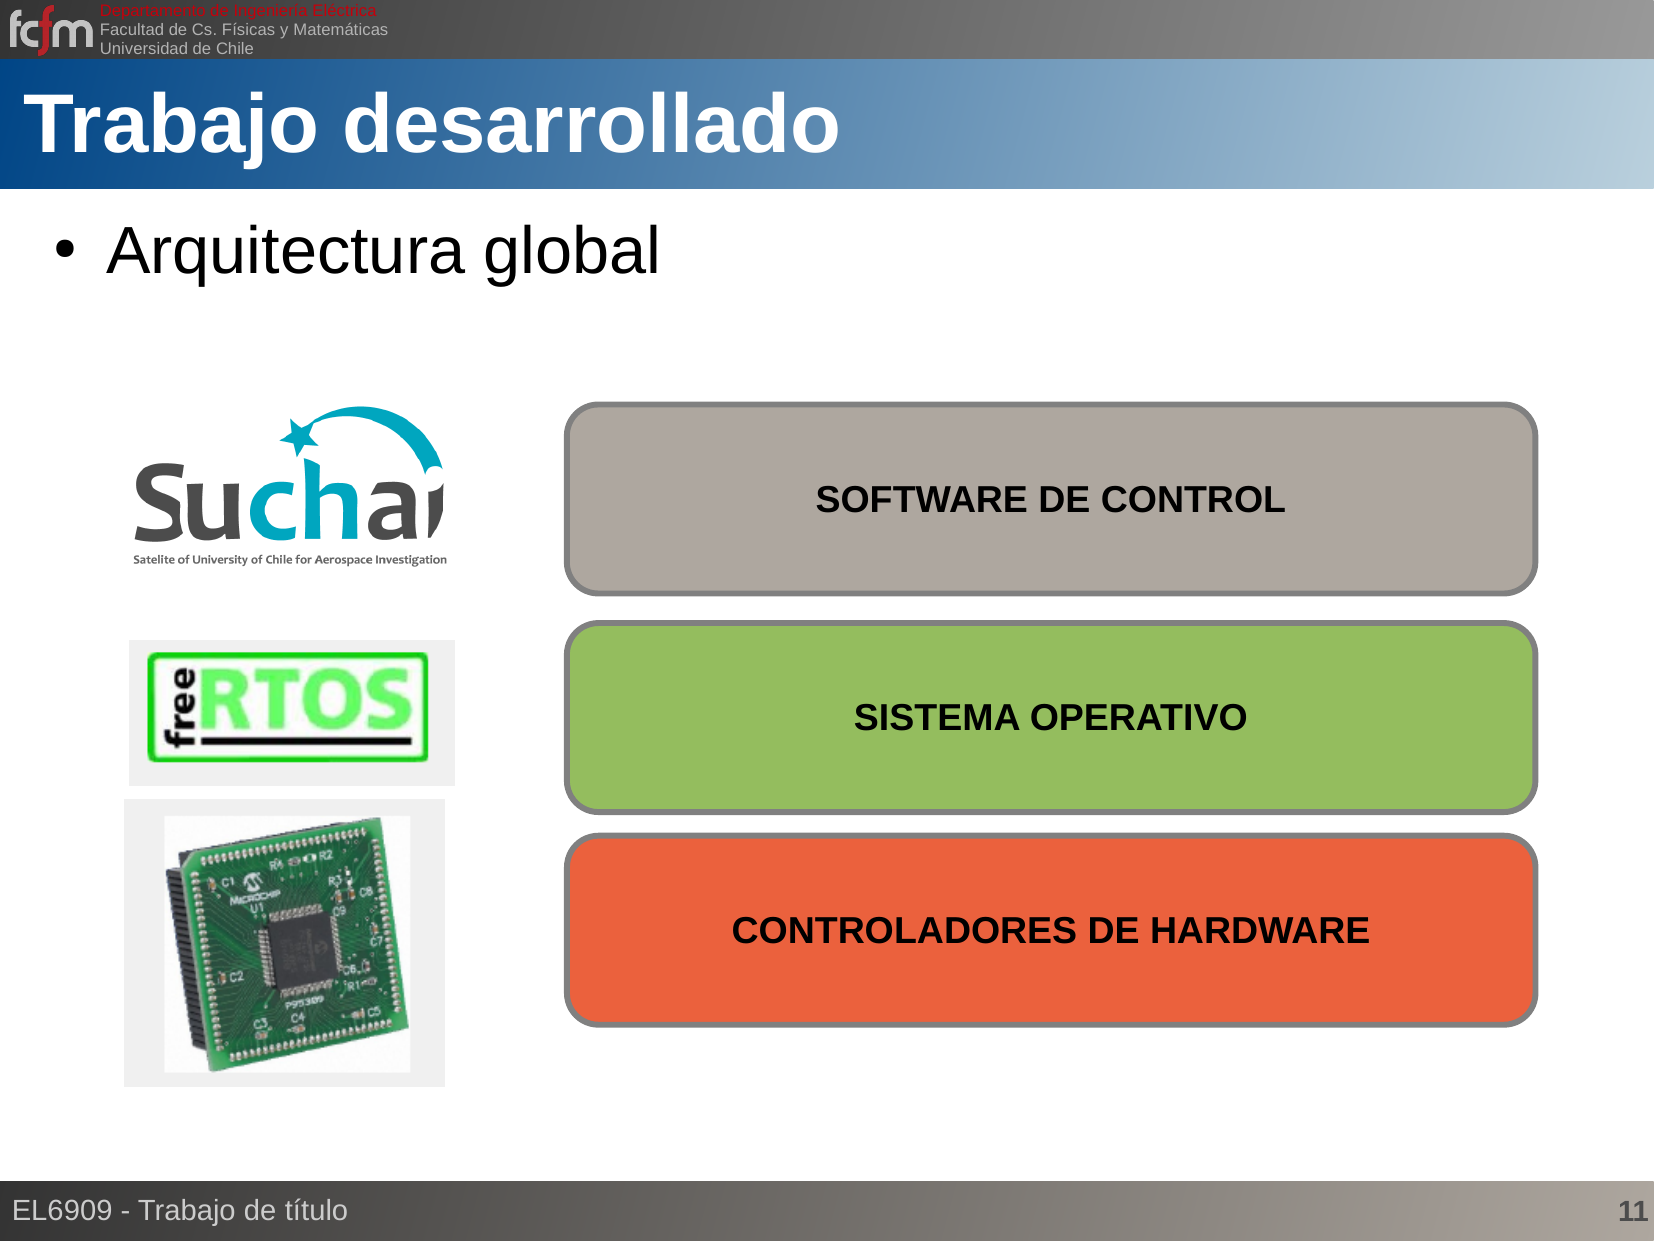

# Trabajo desarrollado
Arquitectura global
SOFTWARE DE CONTROL
SISTEMA OPERATIVO
CONTROLADORES DE HARDWARE
EL6909 - Trabajo de título
11